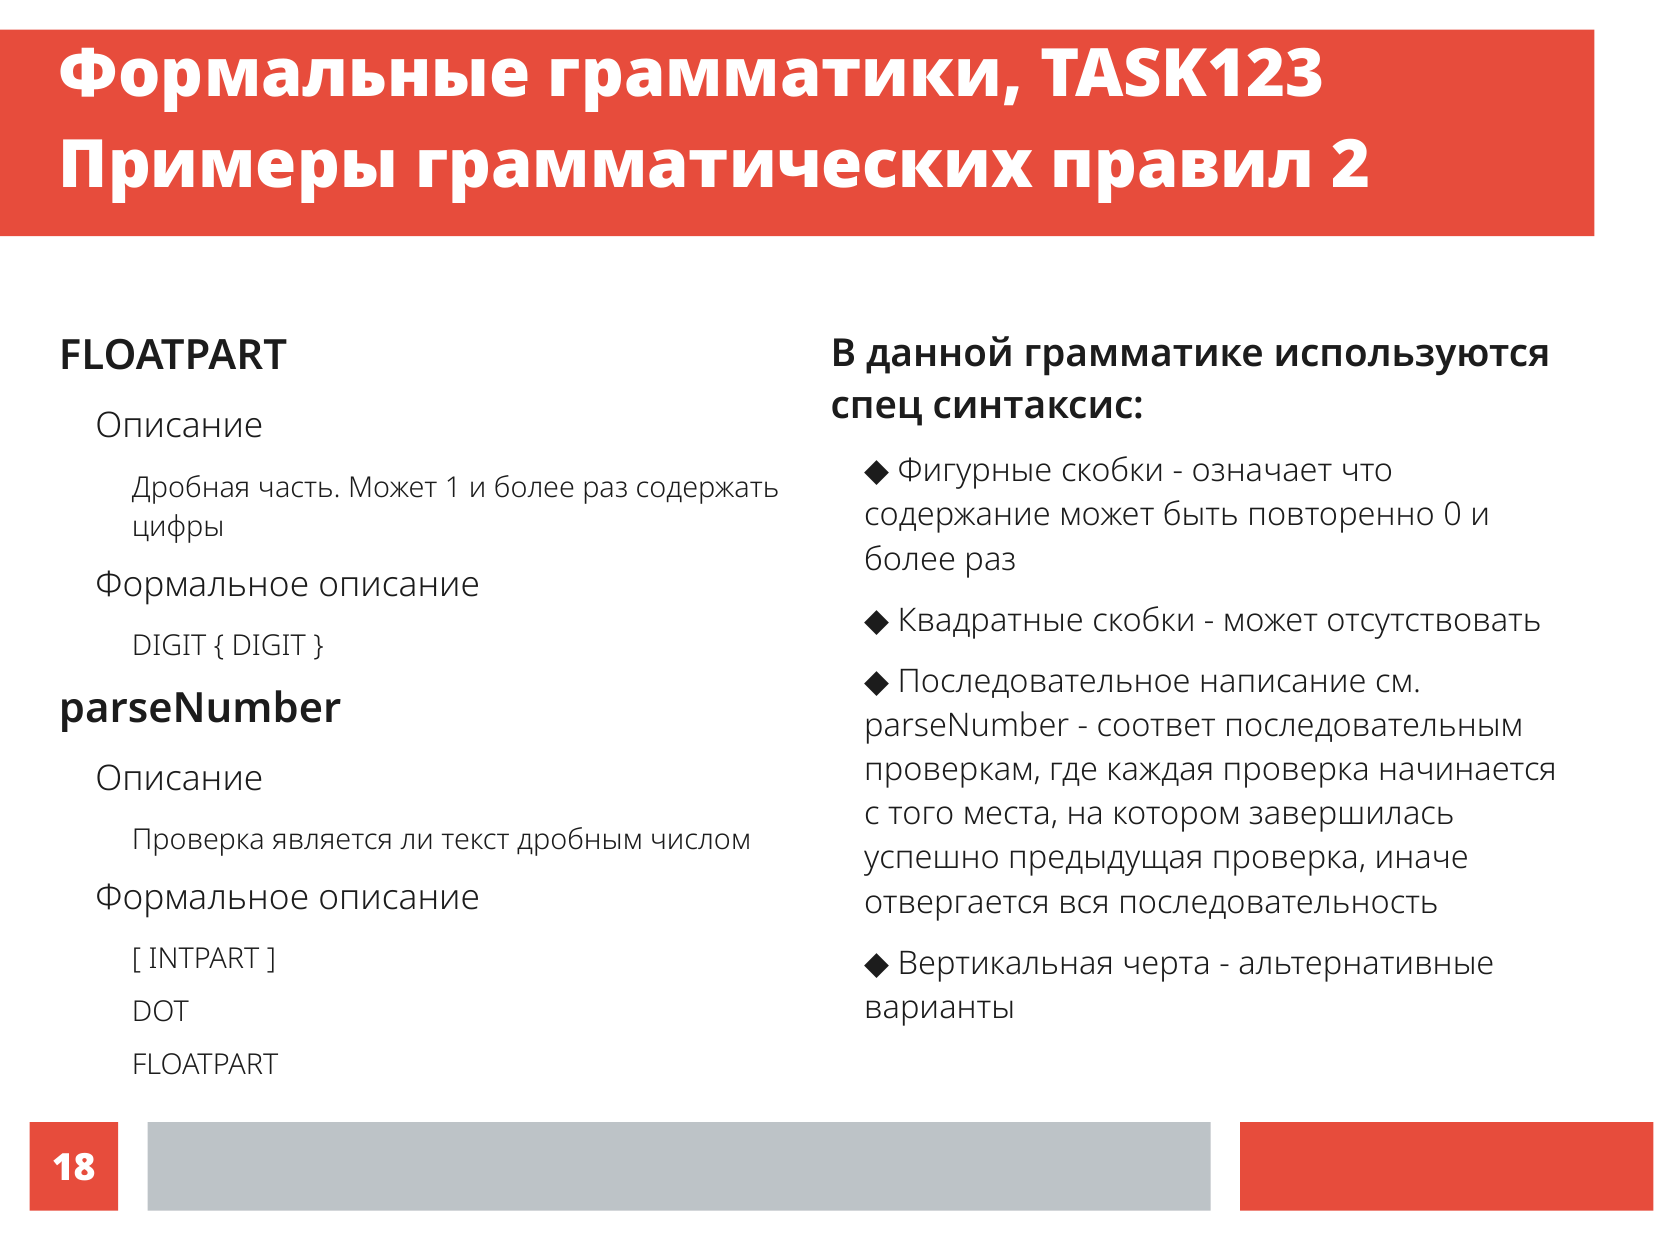

# Формальные грамматики, TASK123 Примеры грамматических правил 2
FLOATPART
Описание
Дробная часть. Может 1 и более раз содержать цифры
Формальное описание
DIGIT { DIGIT }
parseNumber
Описание
Проверка является ли текст дробным числом
Формальное описание
[ INTPART ]
DOT
FLOATPART
В данной грамматике используются спец синтаксис:
◆ Фигурные скобки - означает что содержание может быть повторенно 0 и более раз
◆ Квадратные скобки - может отсутствовать
◆ Последовательное написание см. parseNumber - соответ последовательным проверкам, где каждая проверка начинается с того места, на котором завершилась успешно предыдущая проверка, иначе отвергается вся последовательность
◆ Вертикальная черта - альтернативные варианты
18